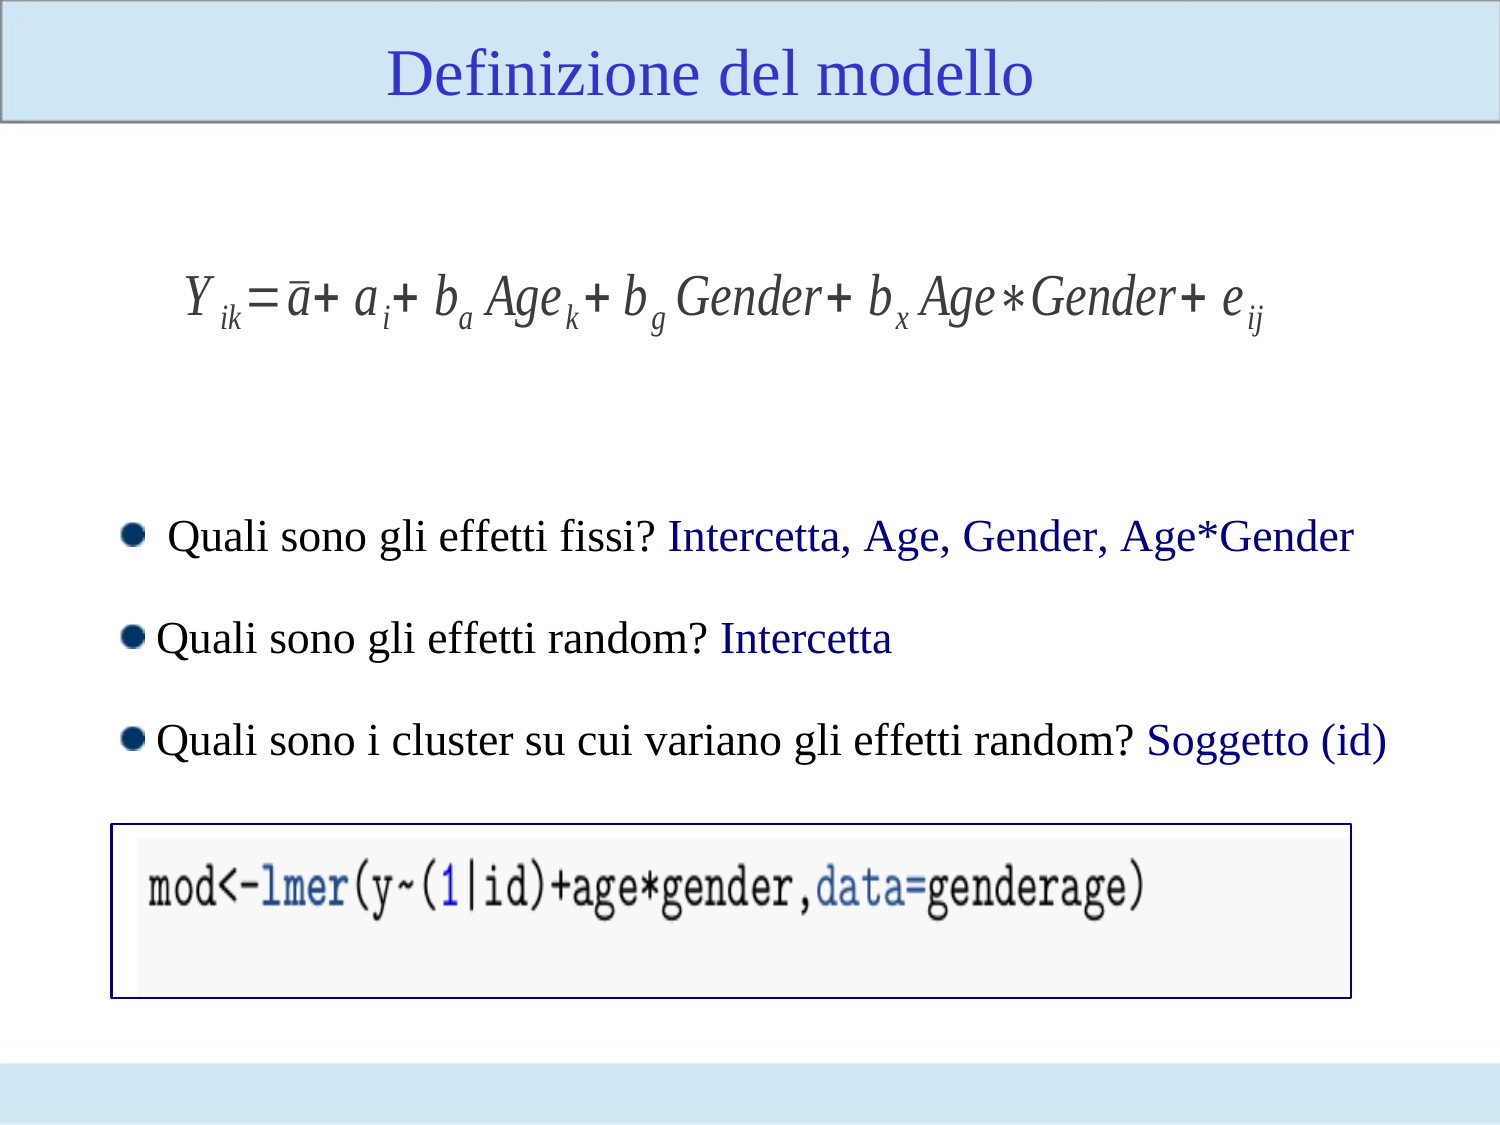

# Definizione del modello
 Quali sono gli effetti fissi? Intercetta, Age, Gender, Age*Gender
 Quali sono gli effetti random? Intercetta
 Quali sono i cluster su cui variano gli effetti random? Soggetto (id)